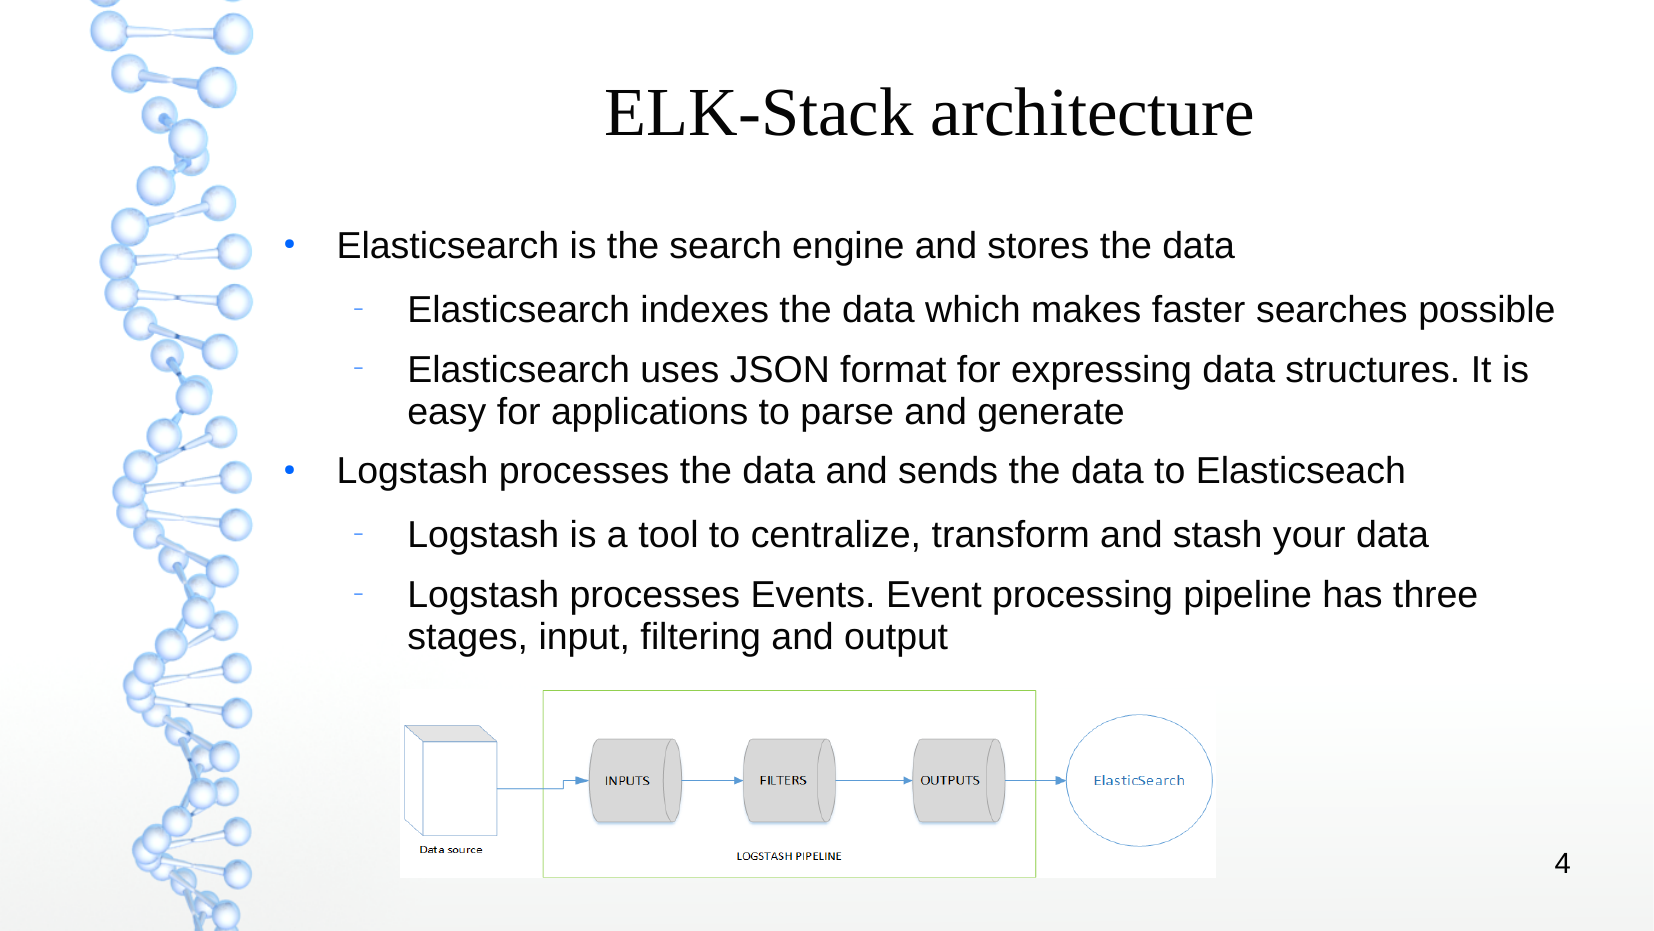

# ELK-Stack architecture
Elasticsearch is the search engine and stores the data
Elasticsearch indexes the data which makes faster searches possible
Elasticsearch uses JSON format for expressing data structures. It is easy for applications to parse and generate
Logstash processes the data and sends the data to Elasticseach
Logstash is a tool to centralize, transform and stash your data
Logstash processes Events. Event processing pipeline has three stages, input, filtering and output
4